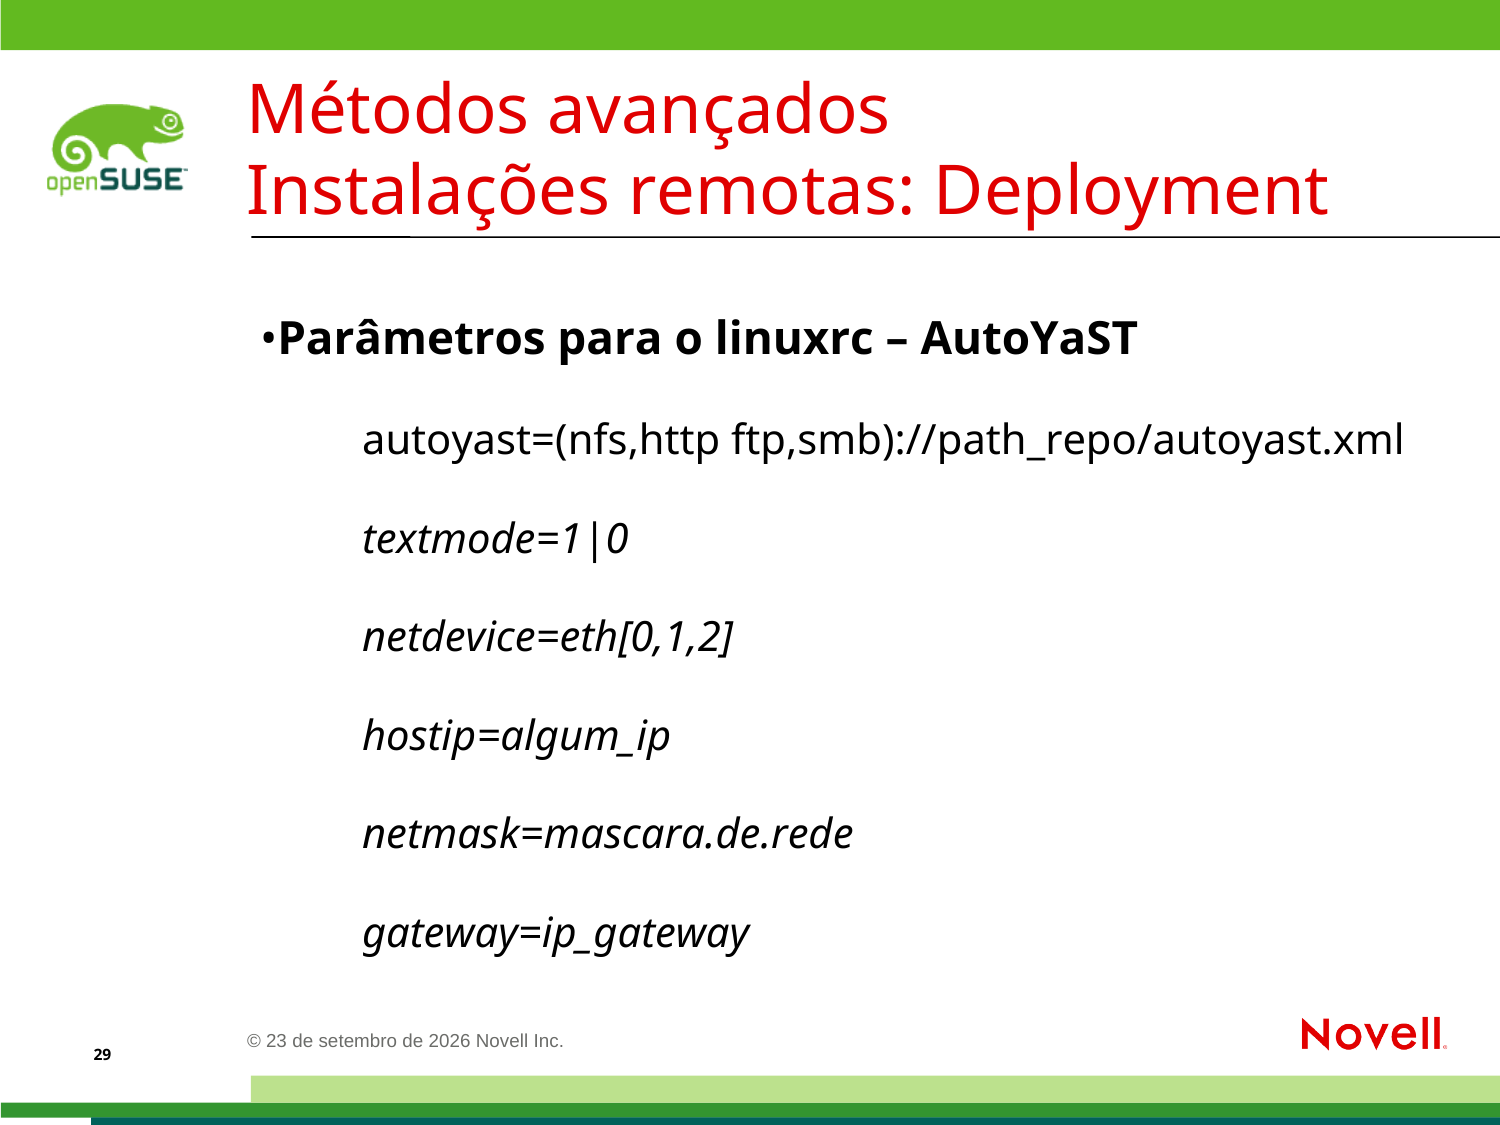

Métodos avançados
Instalações remotas: Deployment
# Parâmetros para o linuxrc – AutoYaST
autoyast=(nfs,http ftp,smb)://path_repo/autoyast.xml
textmode=1|0
netdevice=eth[0,1,2]
hostip=algum_ip
netmask=mascara.de.rede
gateway=ip_gateway